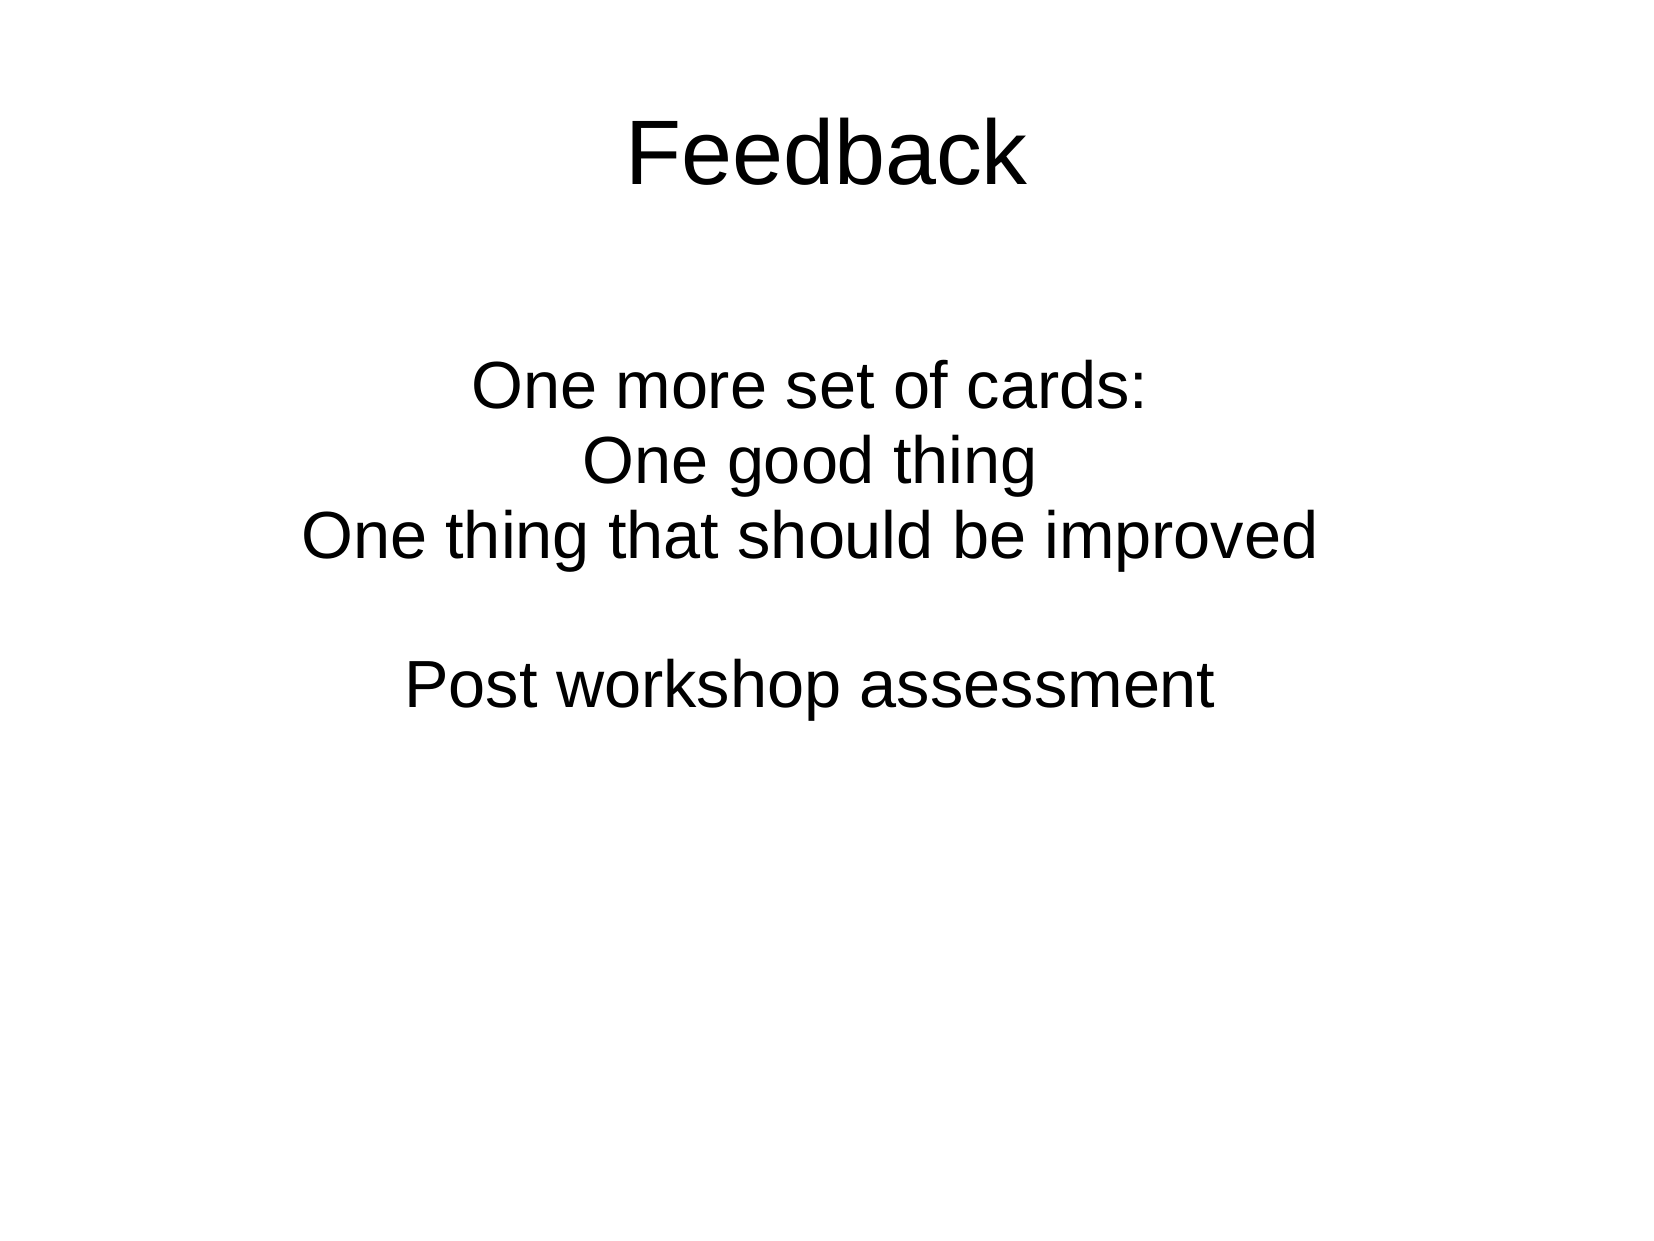

# Feedback
One more set of cards:
One good thing
One thing that should be improved
Post workshop assessment